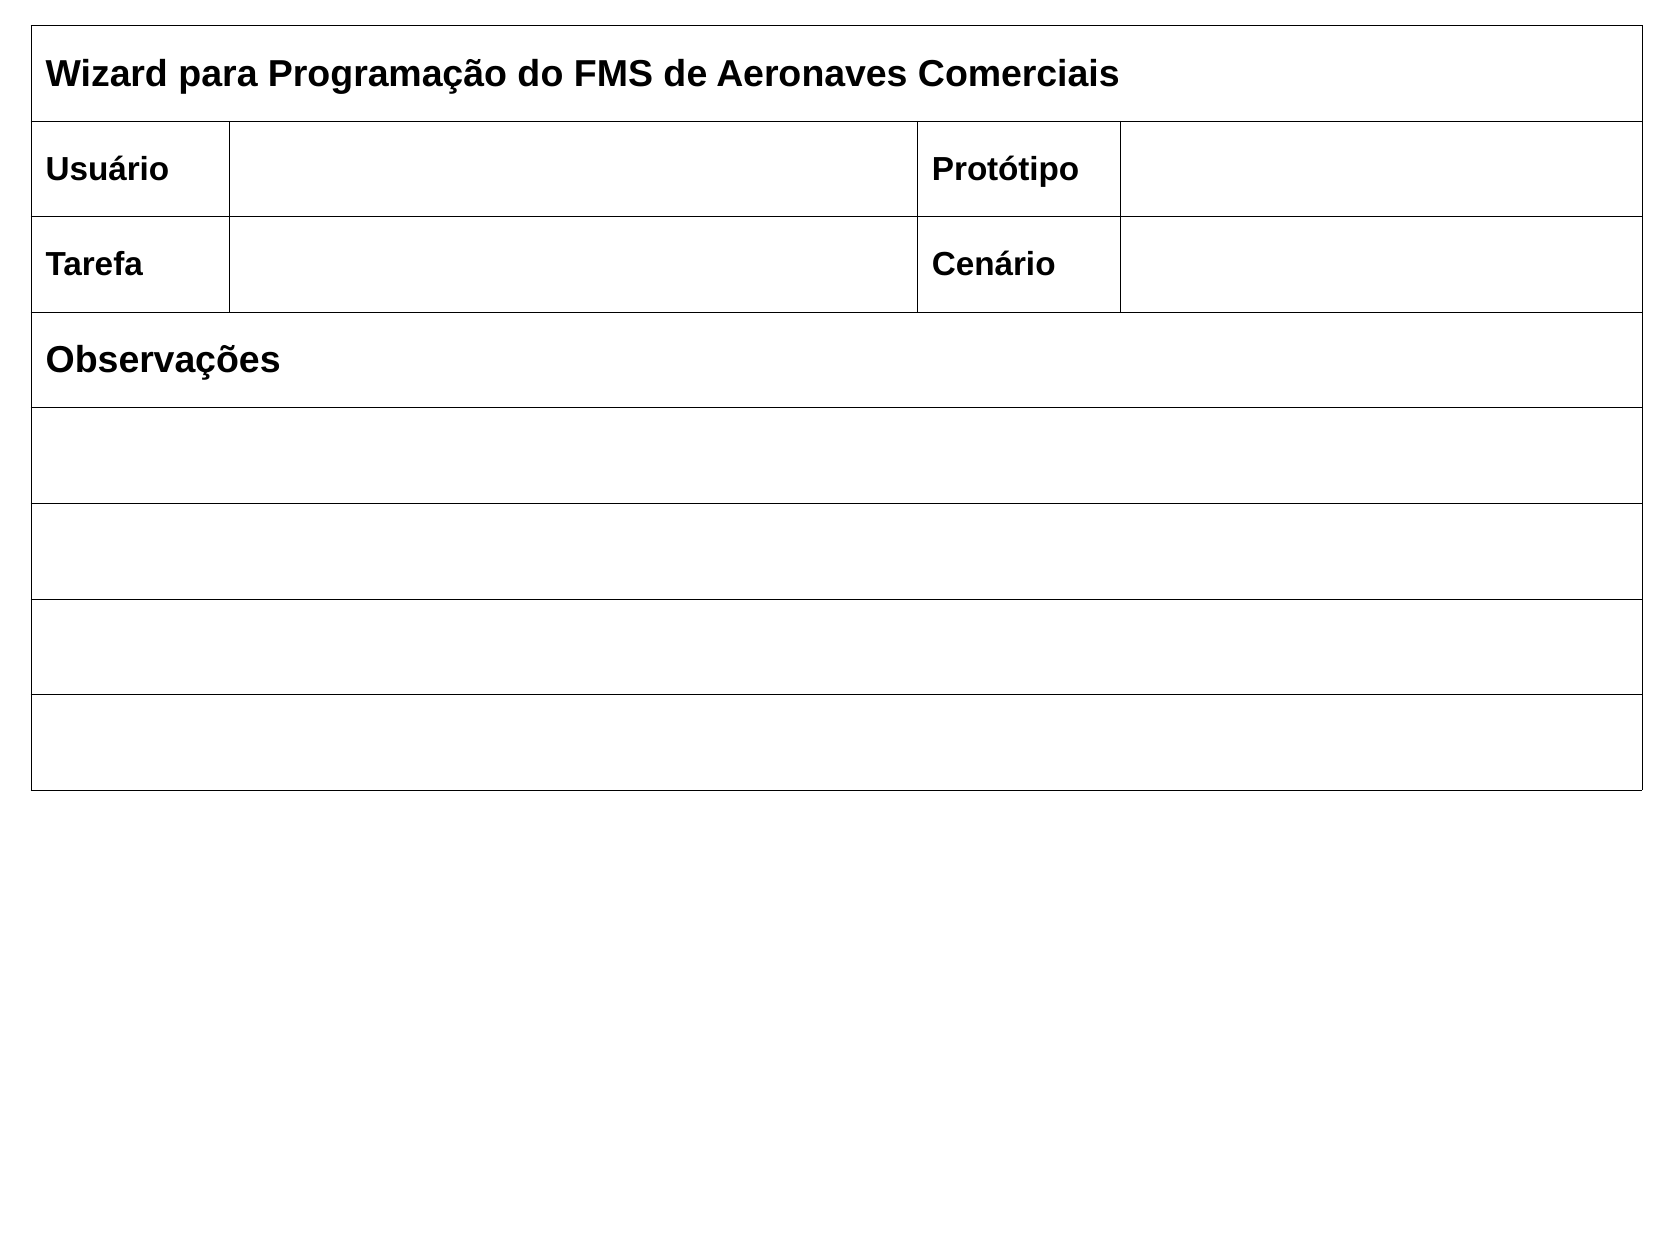

| Wizard para Programação do FMS de Aeronaves Comerciais | | | |
| --- | --- | --- | --- |
| Usuário | | Protótipo | |
| Tarefa | | Cenário | |
| Observações | | | |
| | | | |
| | | | |
| | | | |
| | | | |